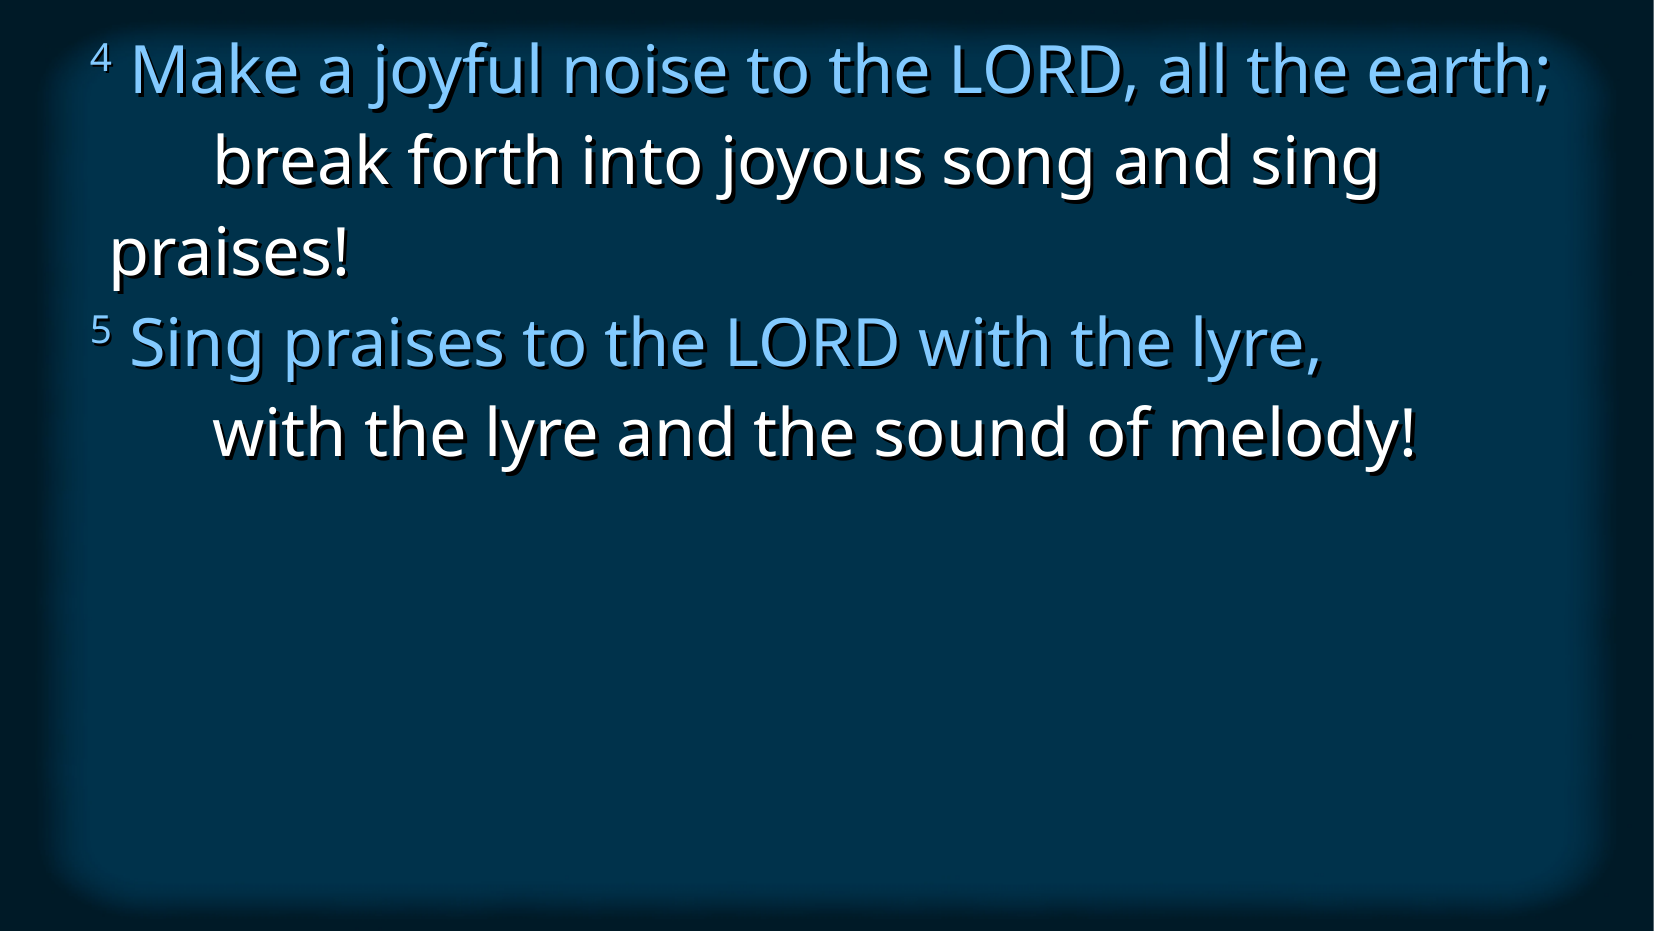

4 Make a joyful noise to the LORD, all the earth;
 break forth into joyous song and sing praises!
5 Sing praises to the LORD with the lyre,
 with the lyre and the sound of melody!